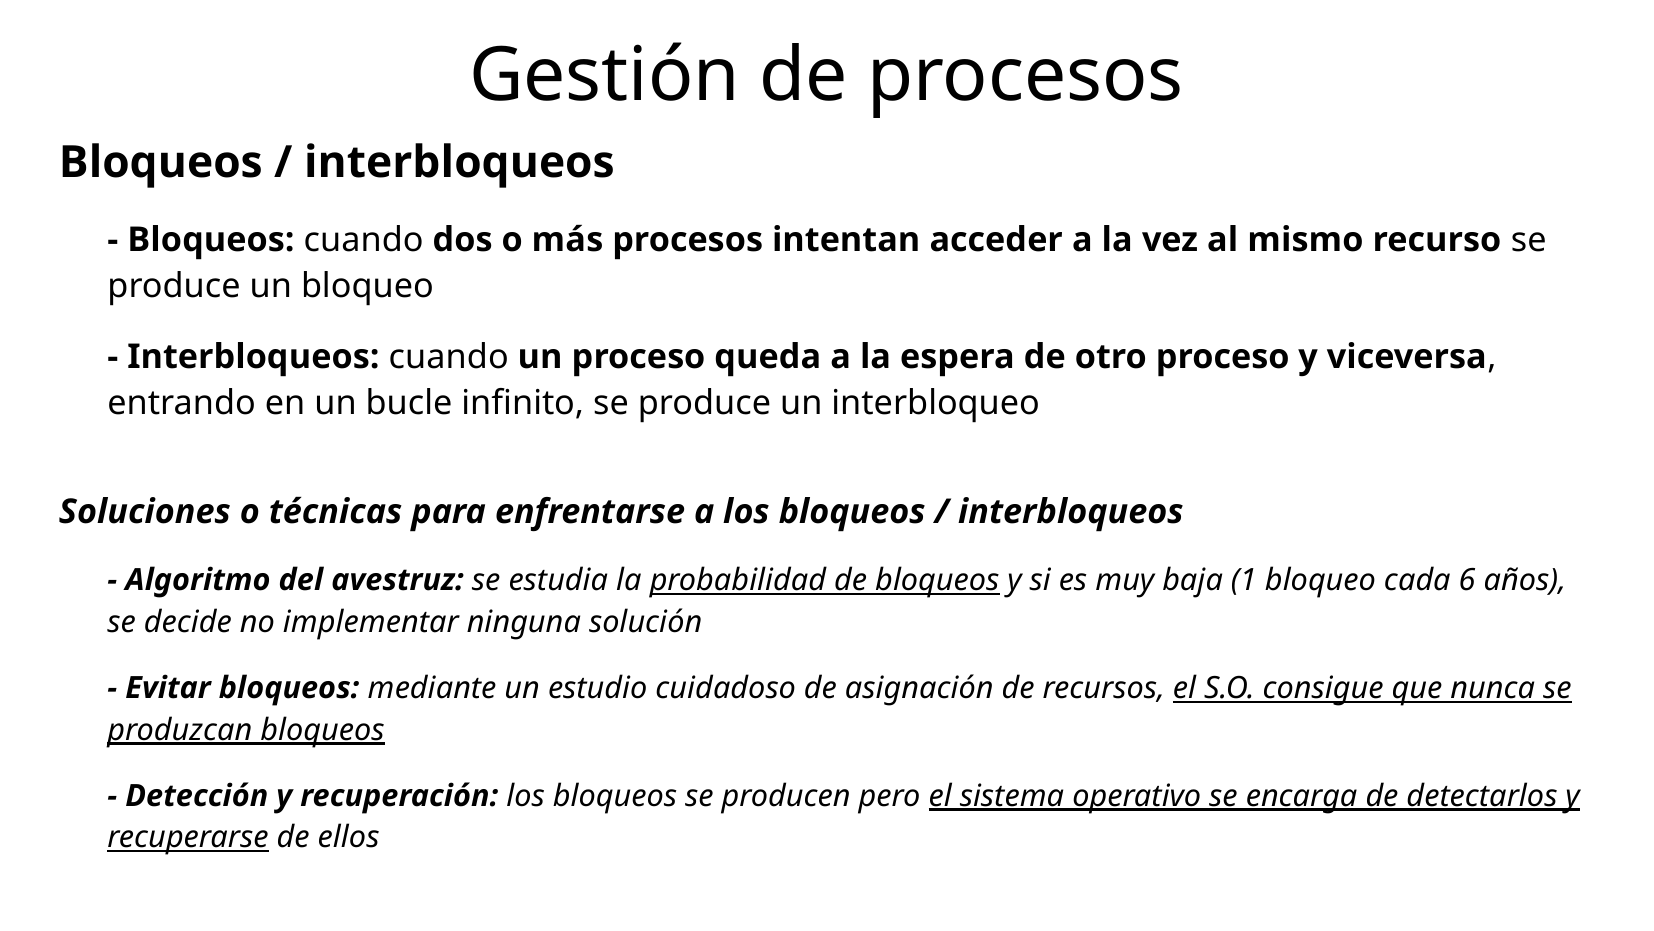

# Gestión de procesos
Bloqueos / interbloqueos
- Bloqueos: cuando dos o más procesos intentan acceder a la vez al mismo recurso se produce un bloqueo
- Interbloqueos: cuando un proceso queda a la espera de otro proceso y viceversa, entrando en un bucle infinito, se produce un interbloqueo
Soluciones o técnicas para enfrentarse a los bloqueos / interbloqueos
- Algoritmo del avestruz: se estudia la probabilidad de bloqueos y si es muy baja (1 bloqueo cada 6 años), se decide no implementar ninguna solución
- Evitar bloqueos: mediante un estudio cuidadoso de asignación de recursos, el S.O. consigue que nunca se produzcan bloqueos
- Detección y recuperación: los bloqueos se producen pero el sistema operativo se encarga de detectarlos y recuperarse de ellos